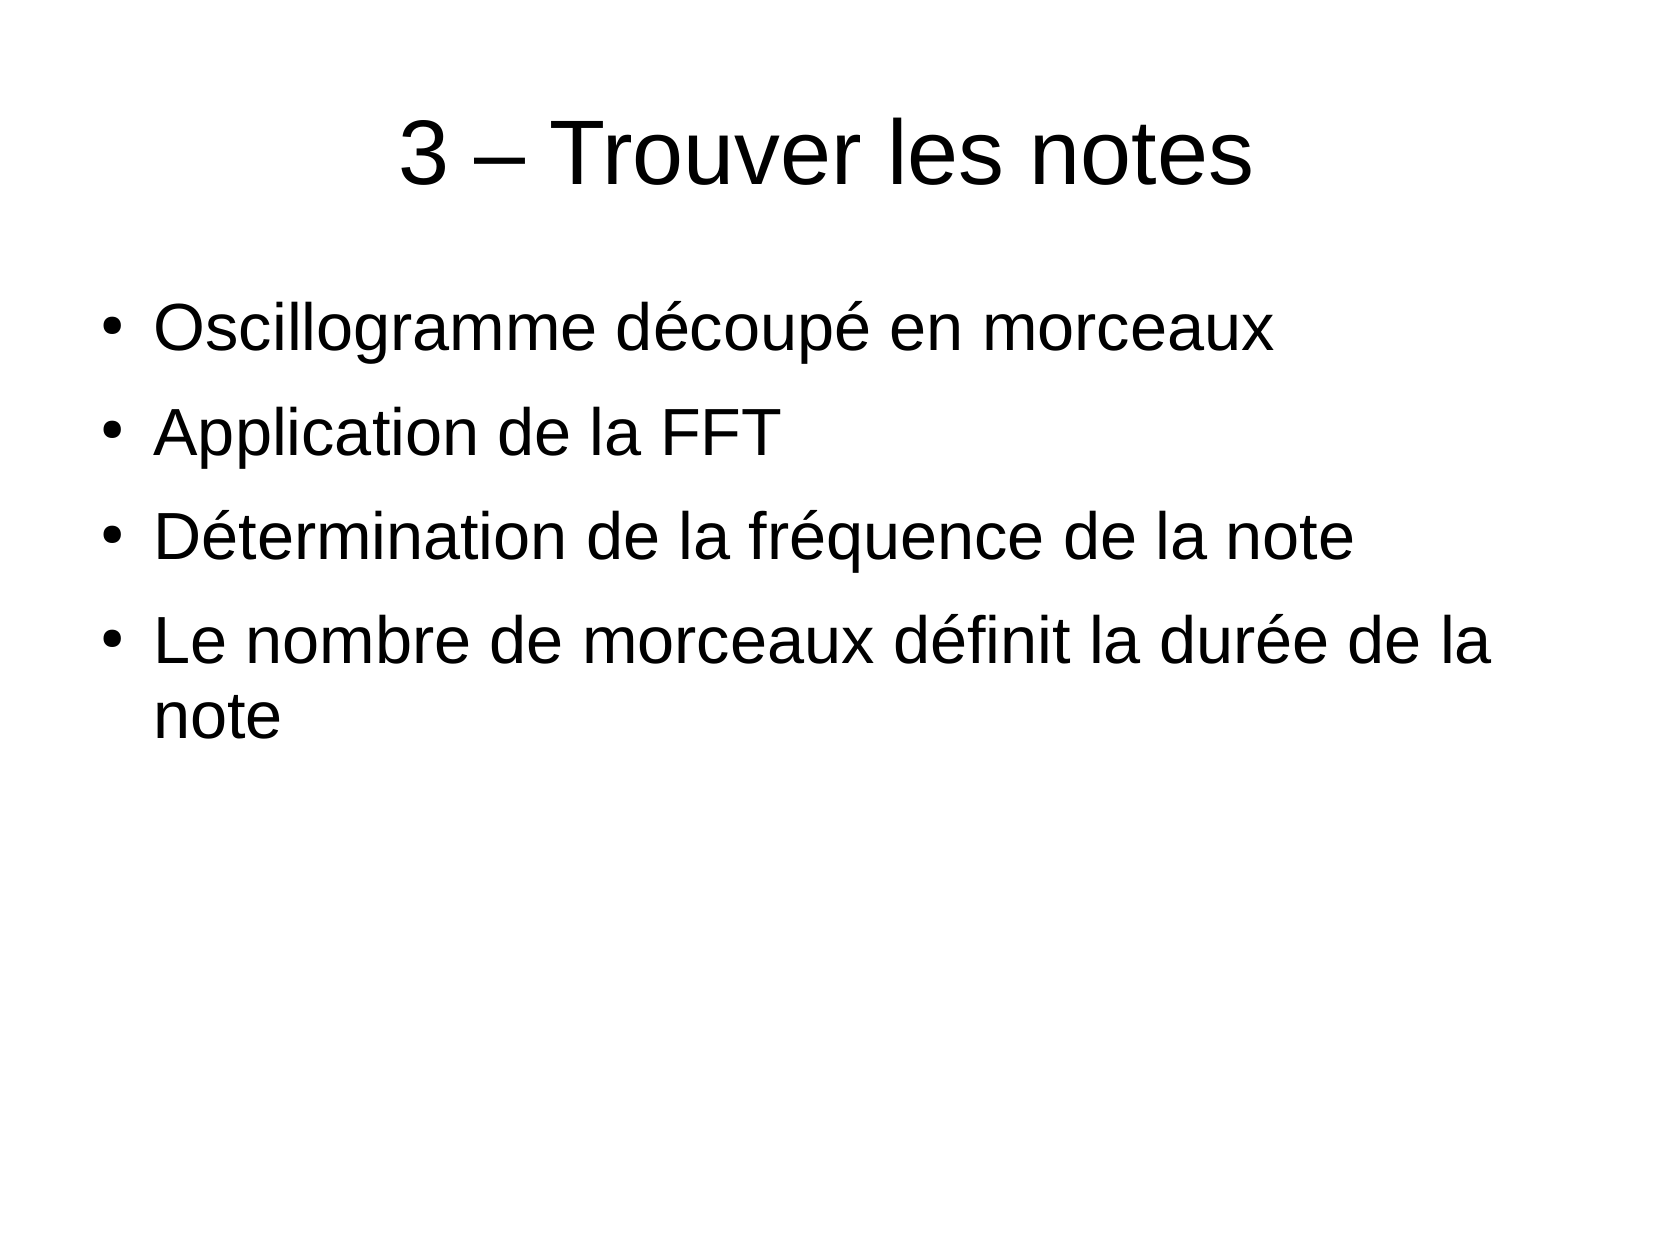

# 3 – Trouver les notes
Oscillogramme découpé en morceaux
Application de la FFT
Détermination de la fréquence de la note
Le nombre de morceaux définit la durée de la note